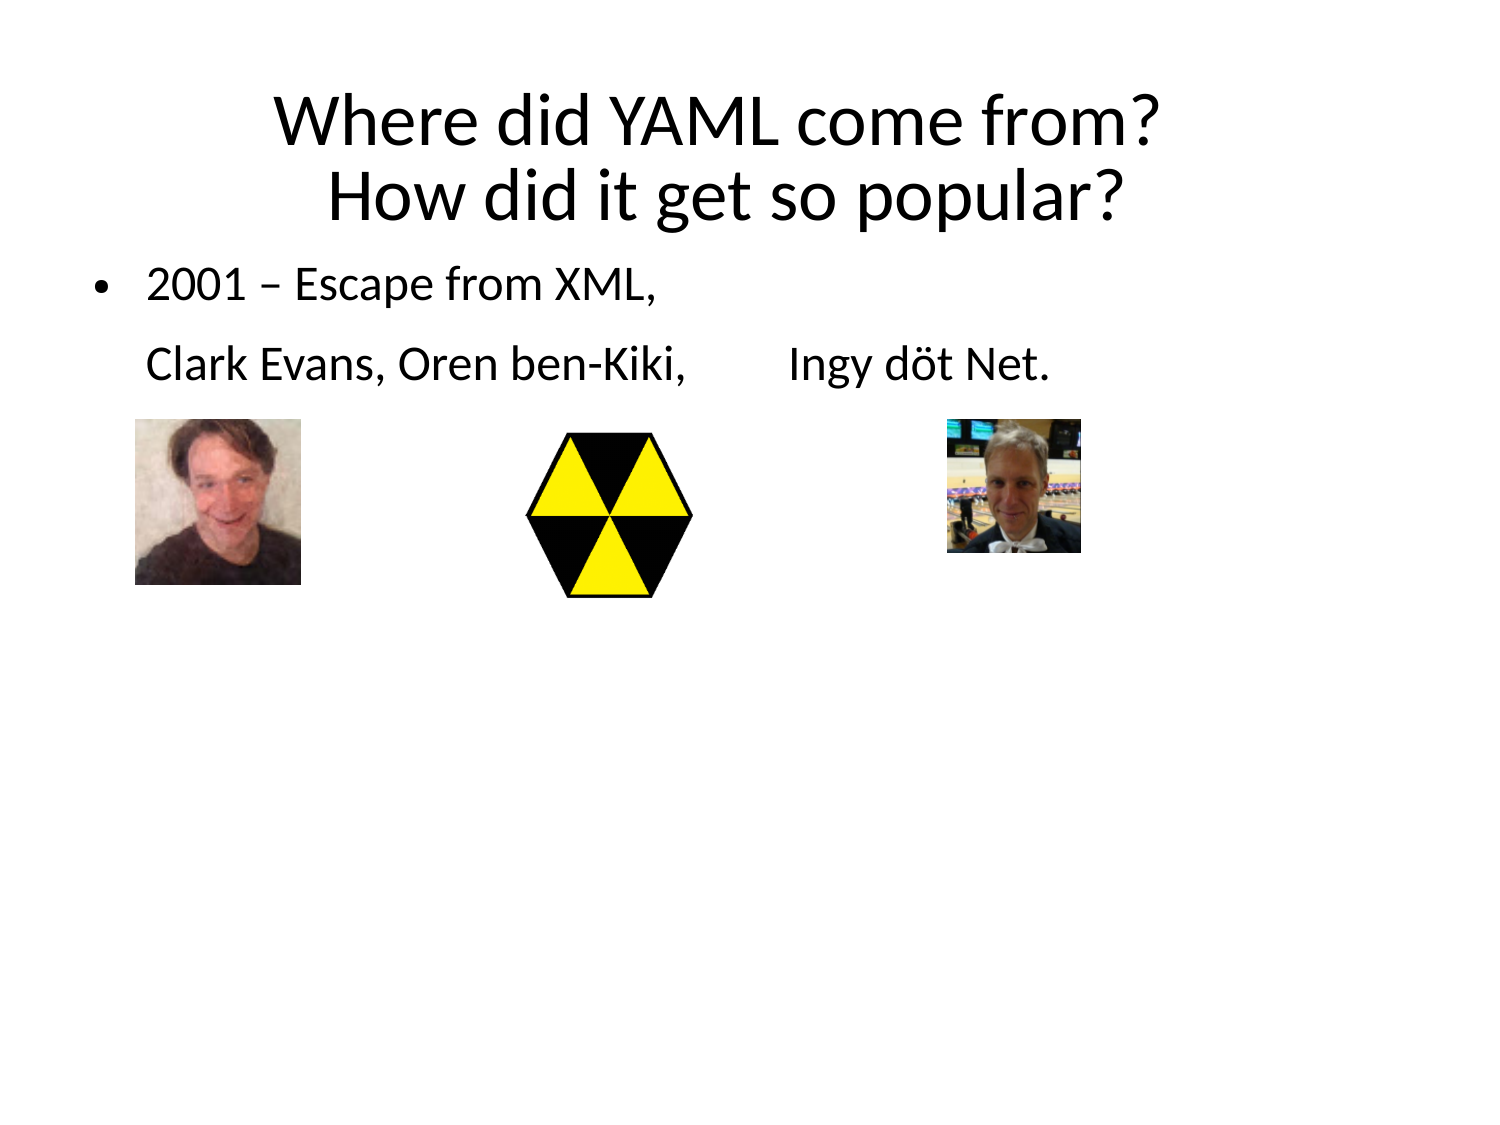

# Where did YAML come from? How did it get so popular?
2001 – Escape from XML,
Clark Evans, Oren ben-Kiki, Ingy döt Net.